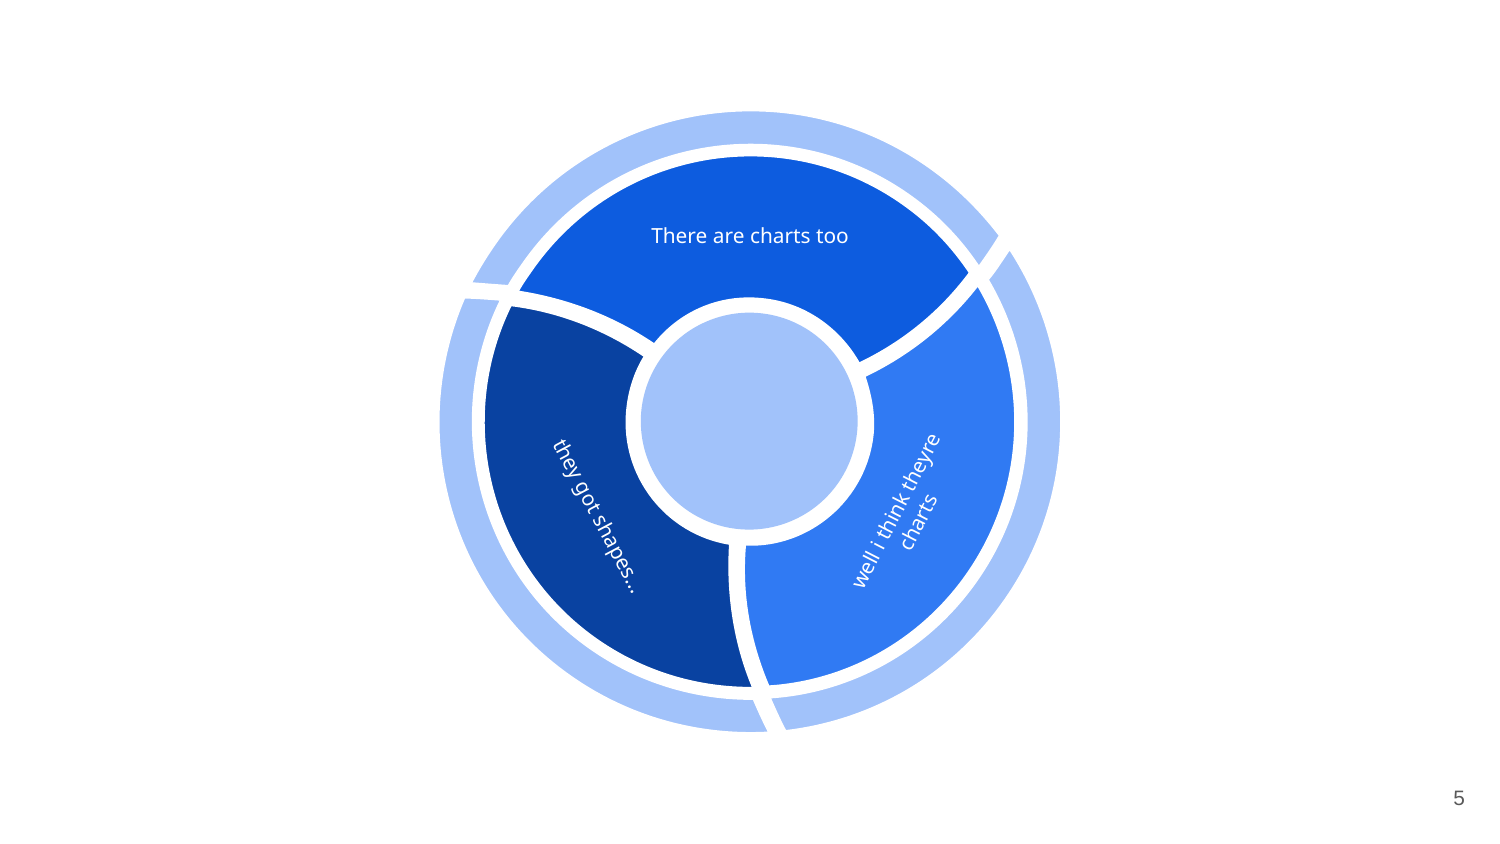

There are charts too
#
well i think theyre charts
they got shapes…